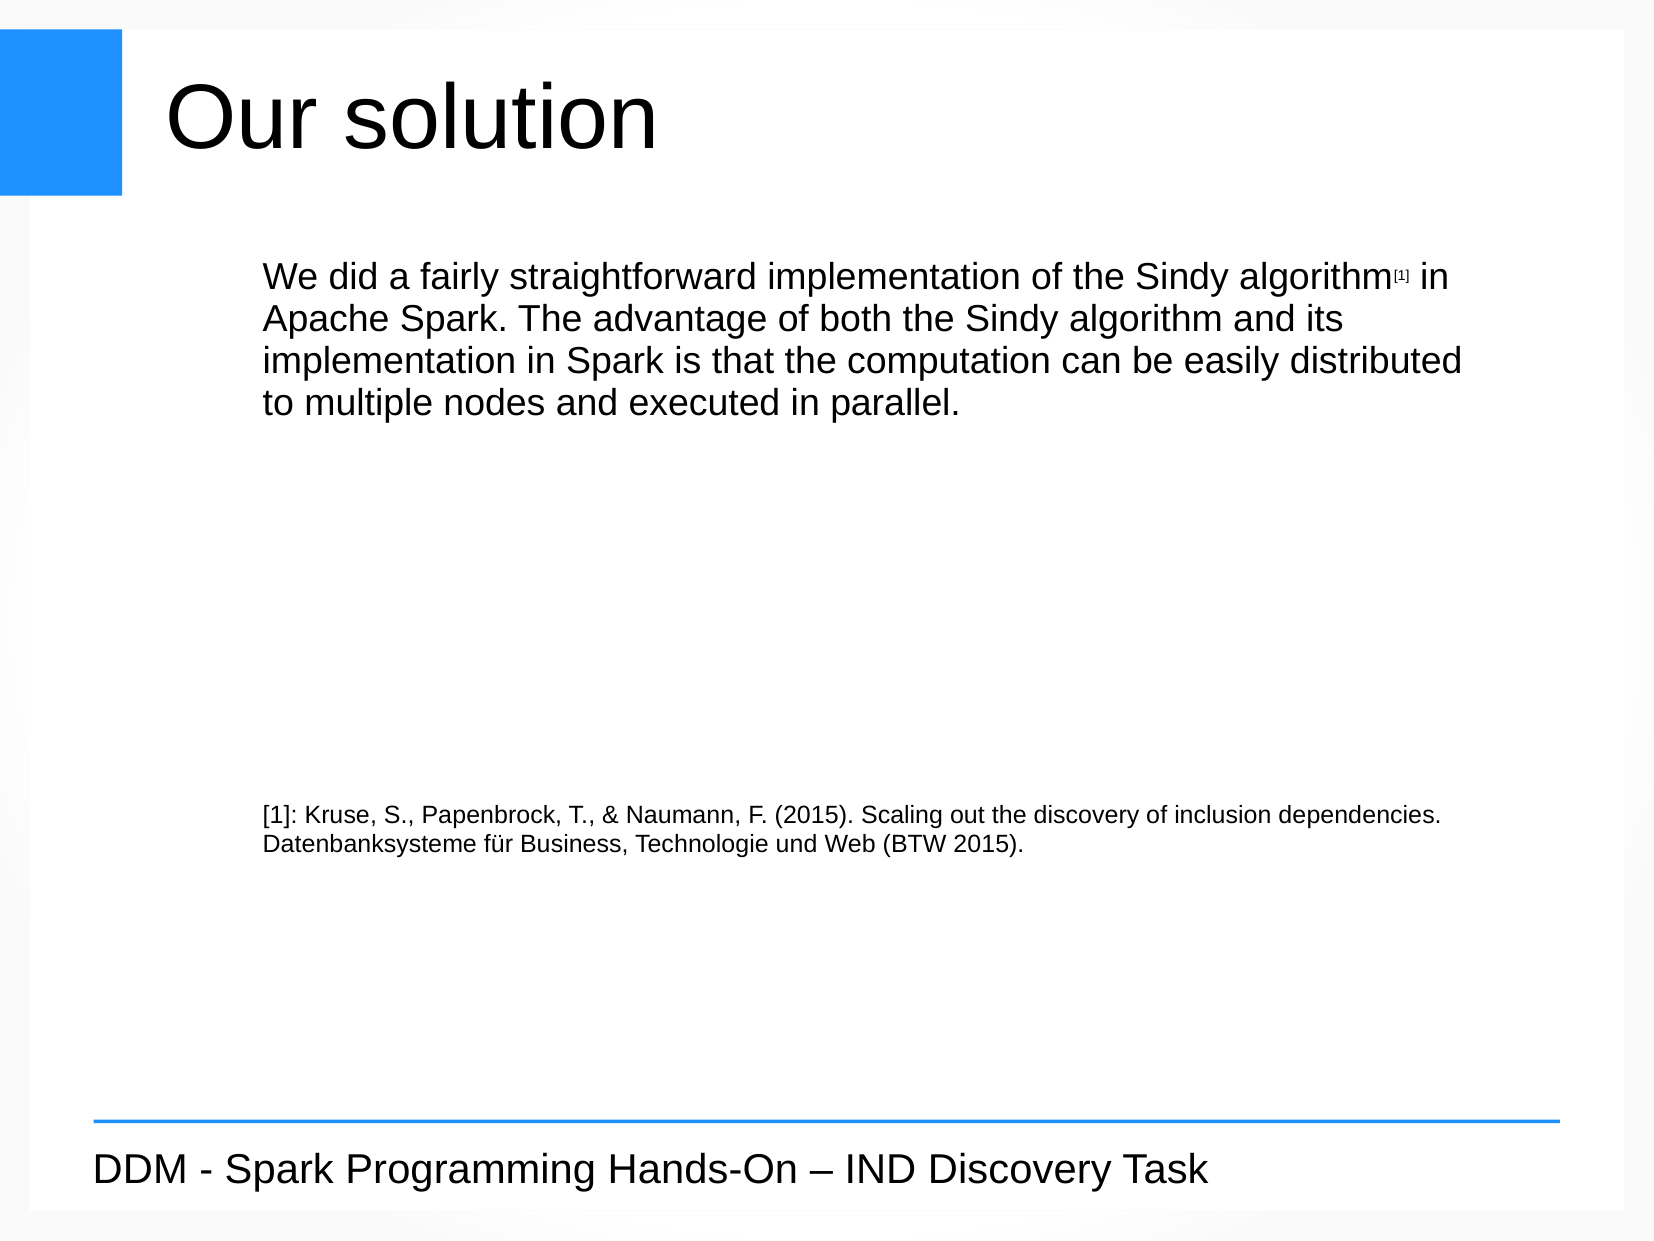

# Our solution
We did a fairly straightforward implementation of the Sindy algorithm[1] in Apache Spark. The advantage of both the Sindy algorithm and its implementation in Spark is that the computation can be easily distributed to multiple nodes and executed in parallel.
[1]: Kruse, S., Papenbrock, T., & Naumann, F. (2015). Scaling out the discovery of inclusion dependencies. Datenbanksysteme für Business, Technologie und Web (BTW 2015).
DDM - Spark Programming Hands-On – IND Discovery Task